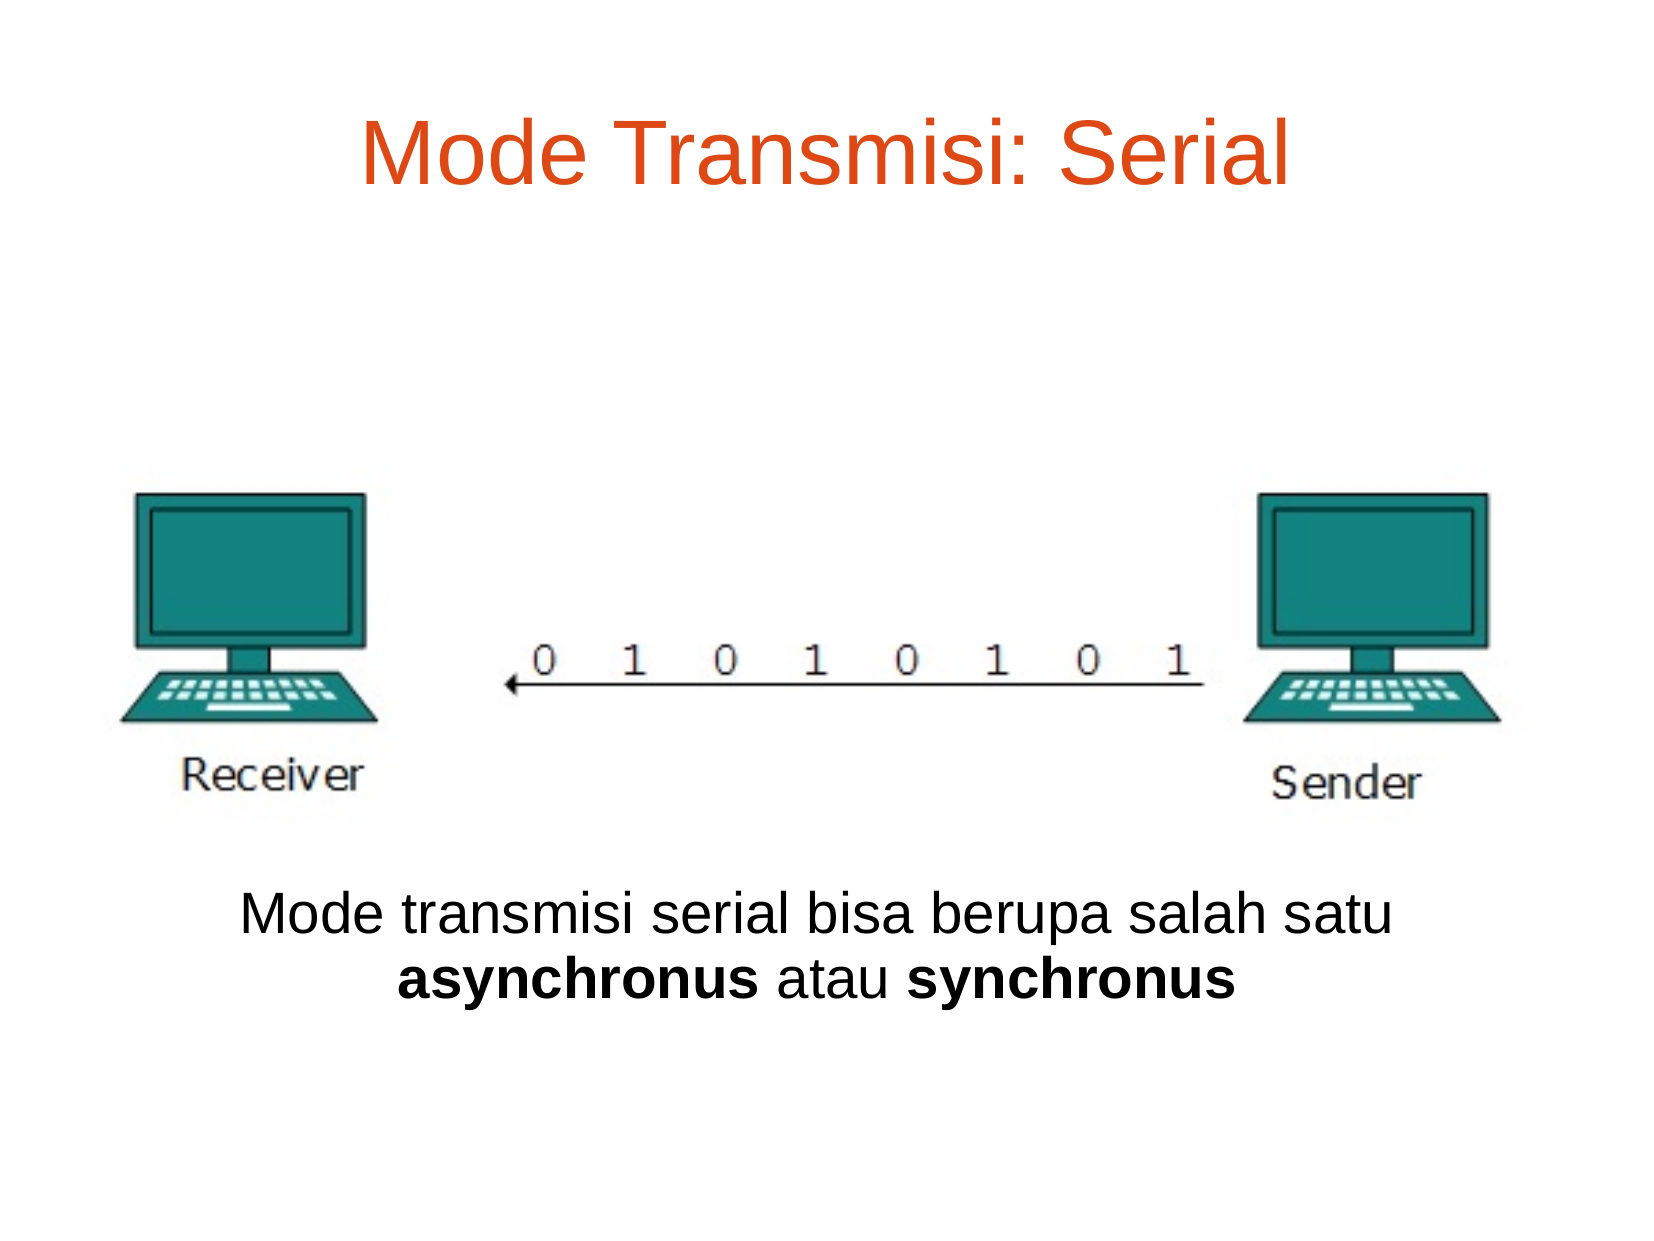

# Mode Transmisi: Serial
Mode transmisi serial bisa berupa salah satu asynchronus atau synchronus